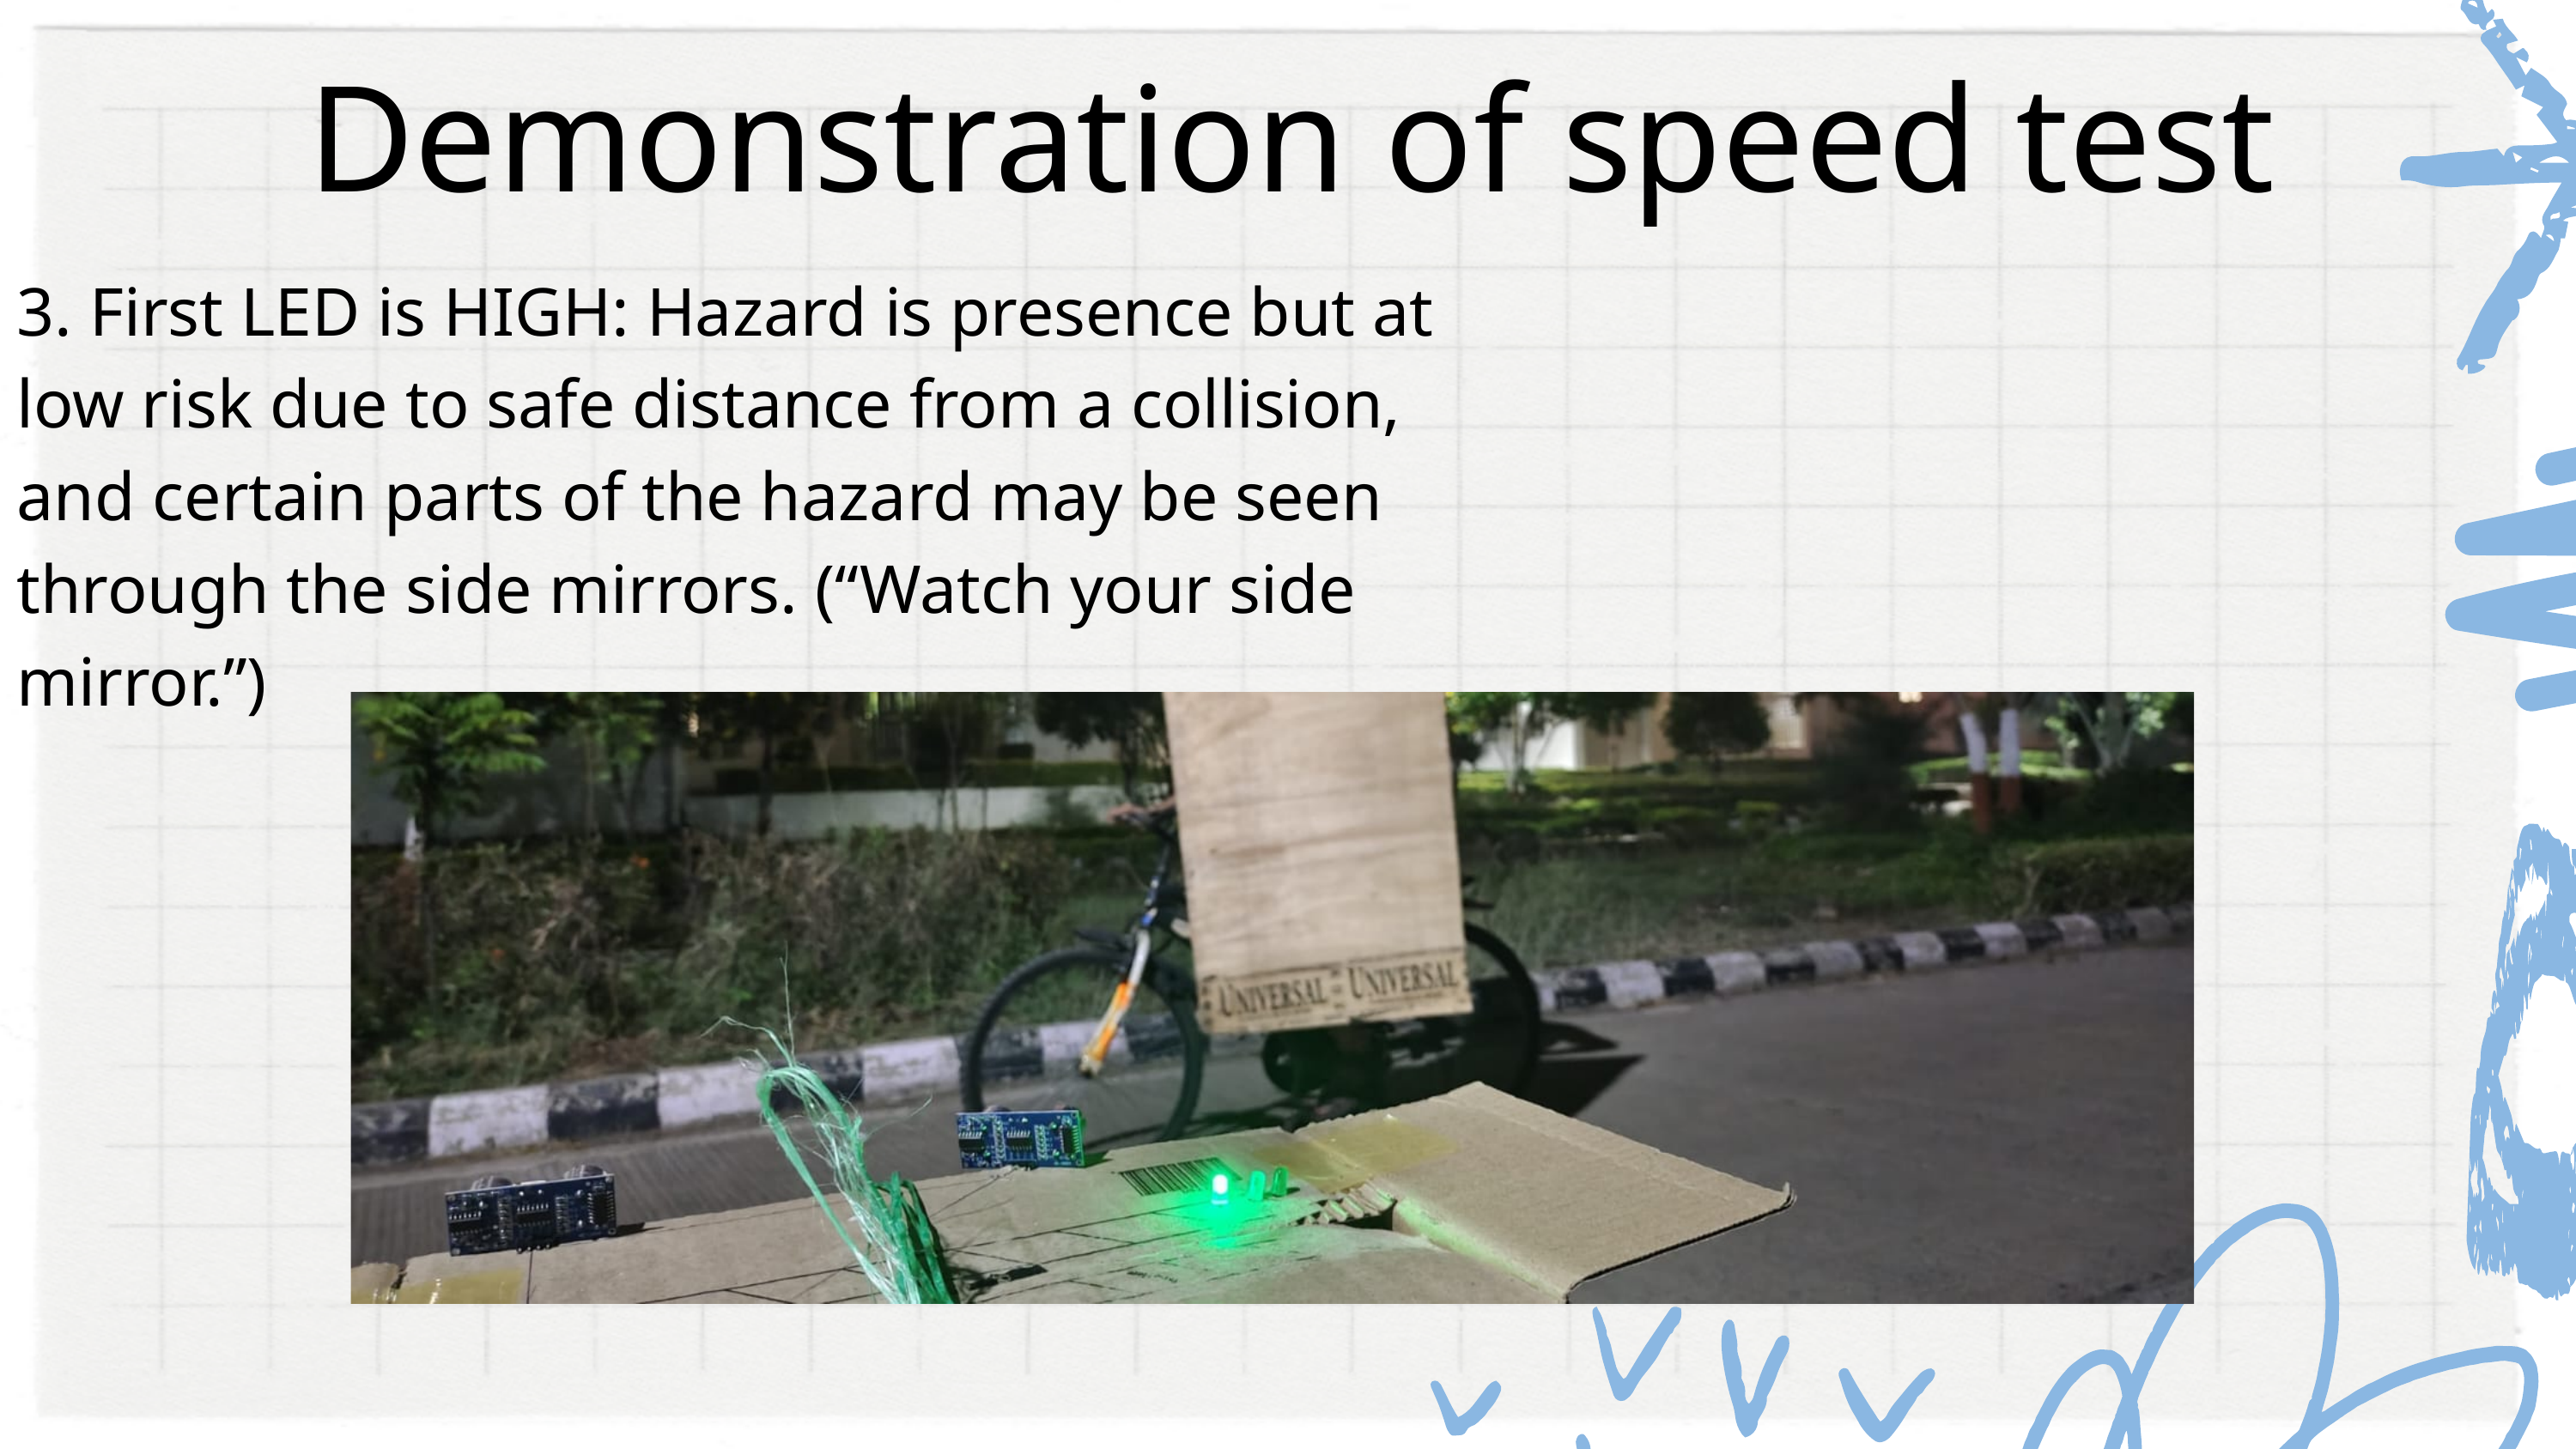

Demonstration of speed test
3. First LED is HIGH: Hazard is presence but at low risk due to safe distance from a collision, and certain parts of the hazard may be seen through the side mirrors. (“Watch your side mirror.”)